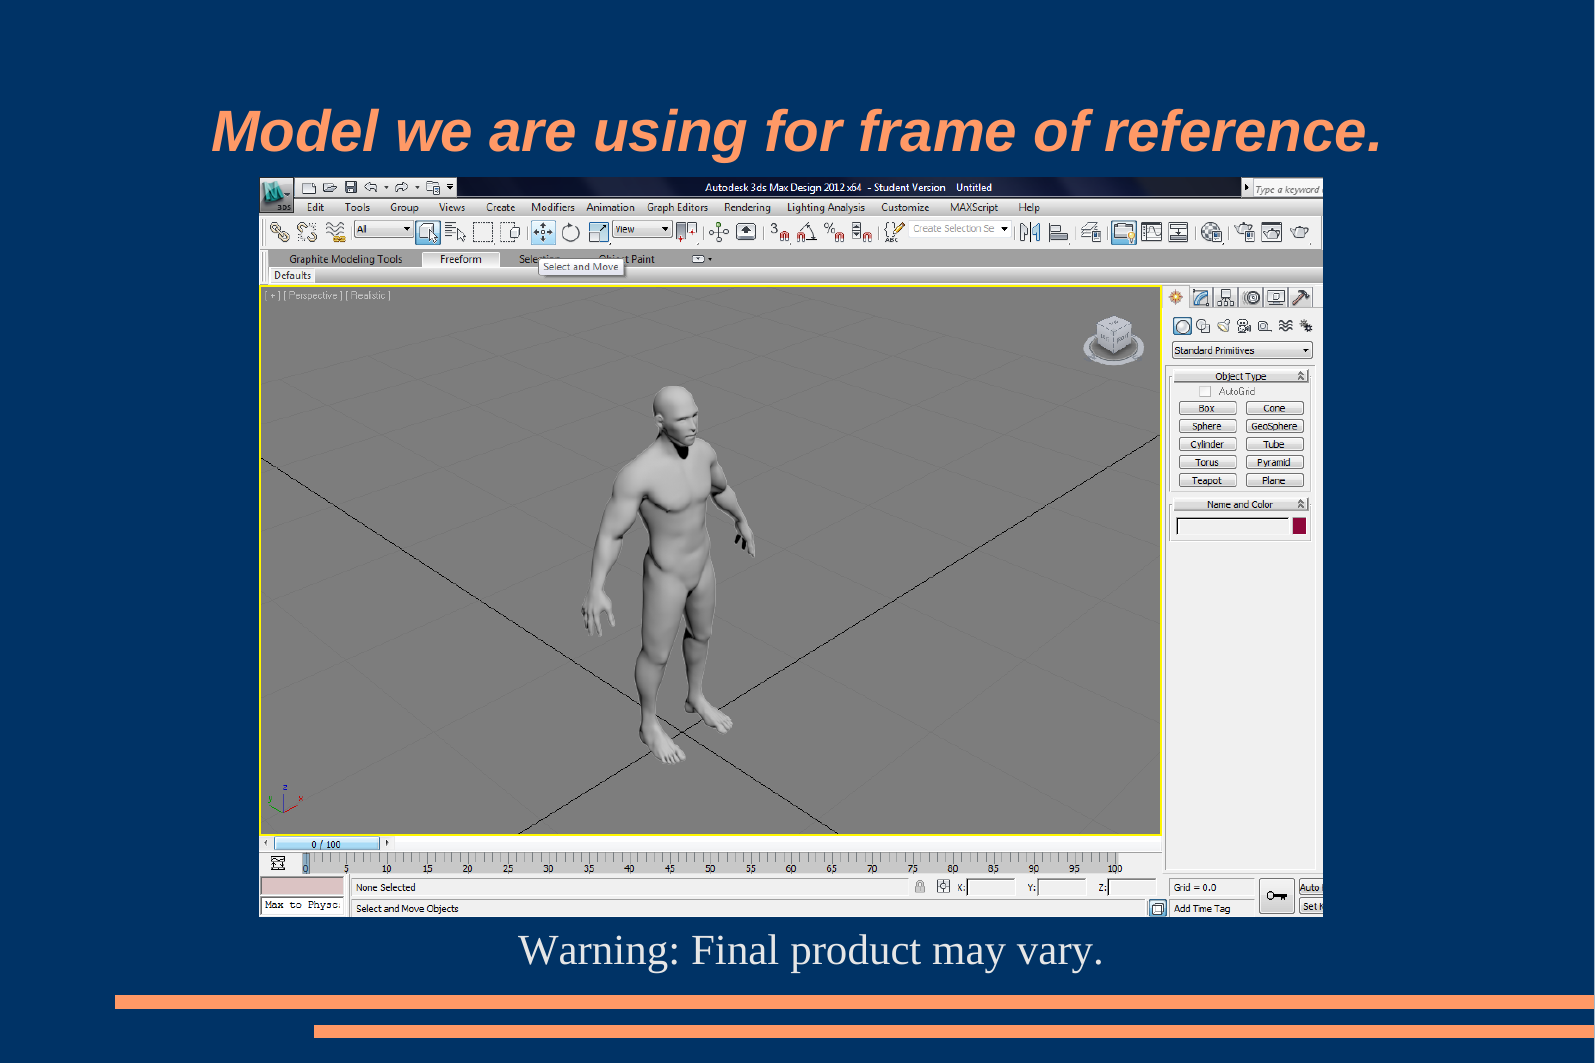

# Model we are using for frame of reference.
Warning: Final product may vary.